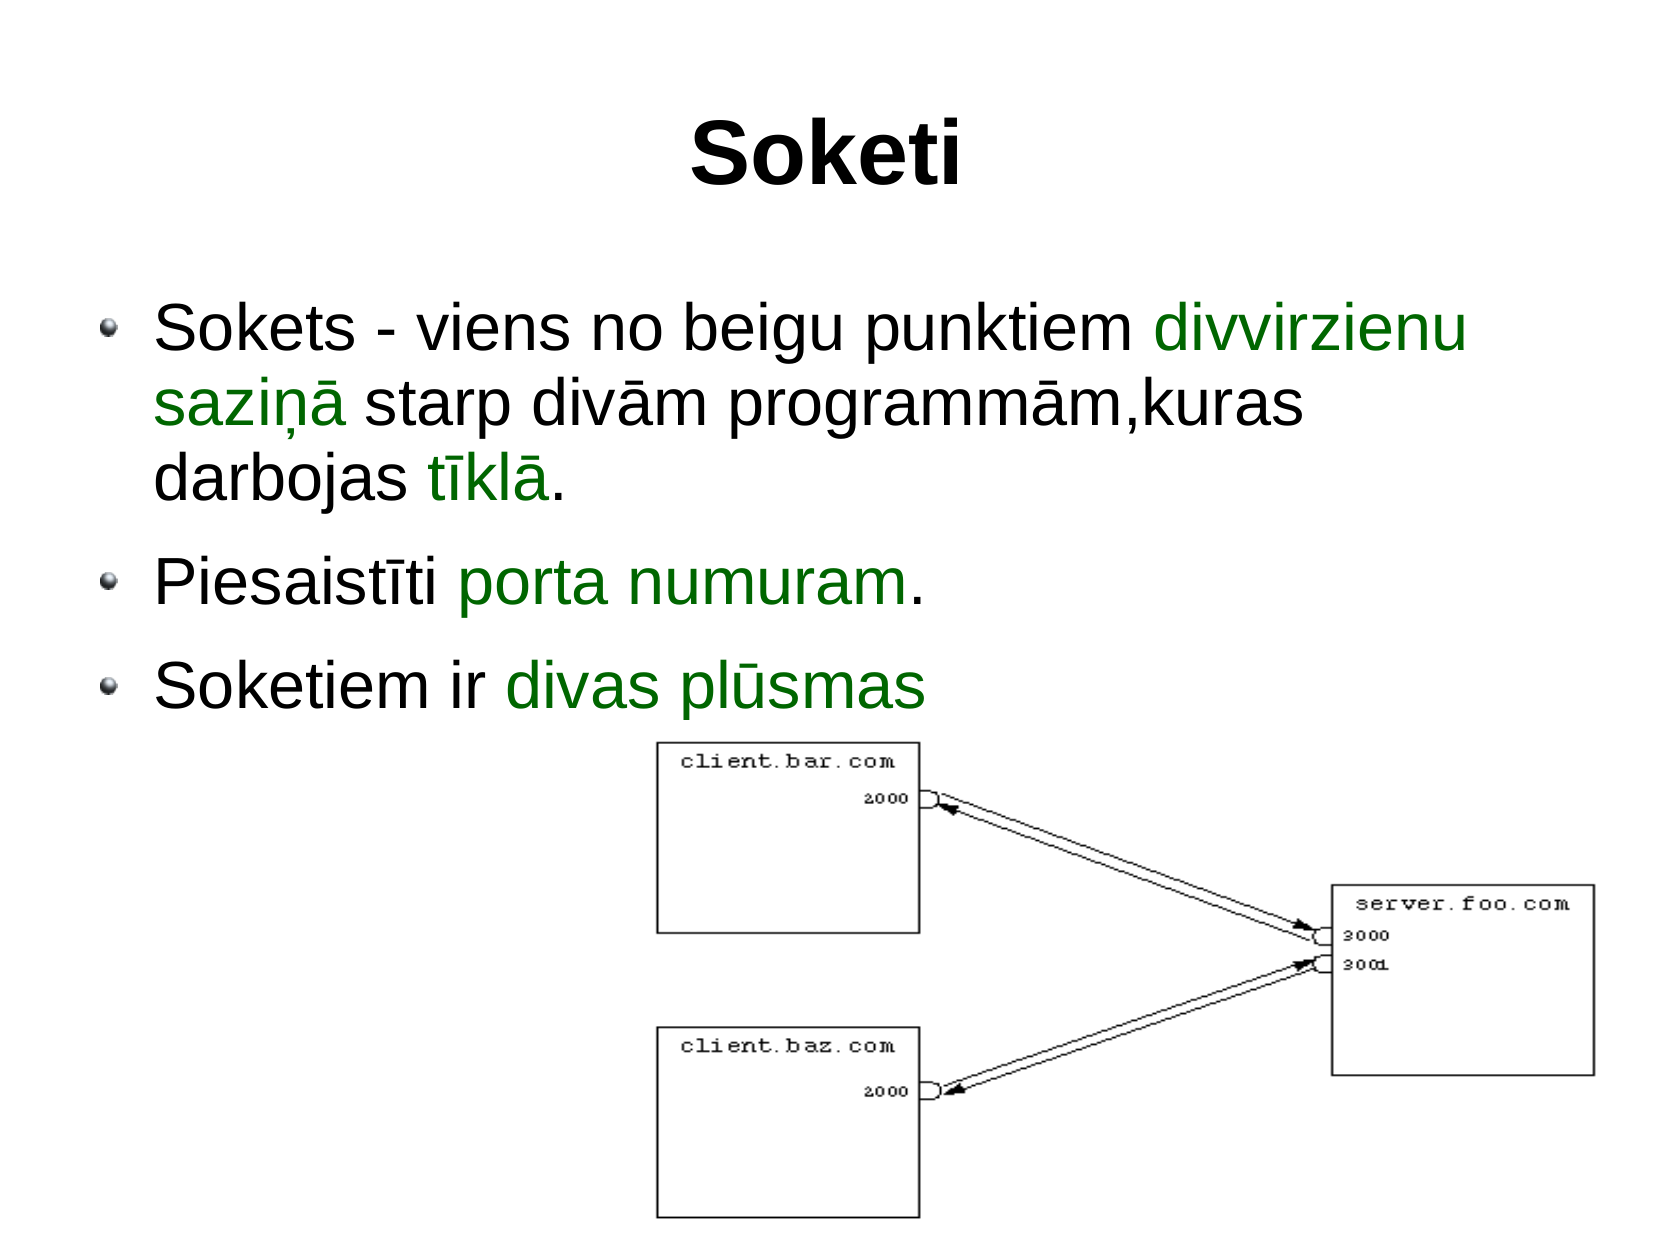

# Soketi
Sokets - viens no beigu punktiem divvirzienu saziņā starp divām programmām,kuras darbojas tīklā.
Piesaistīti porta numuram.
Soketiem ir divas plūsmas